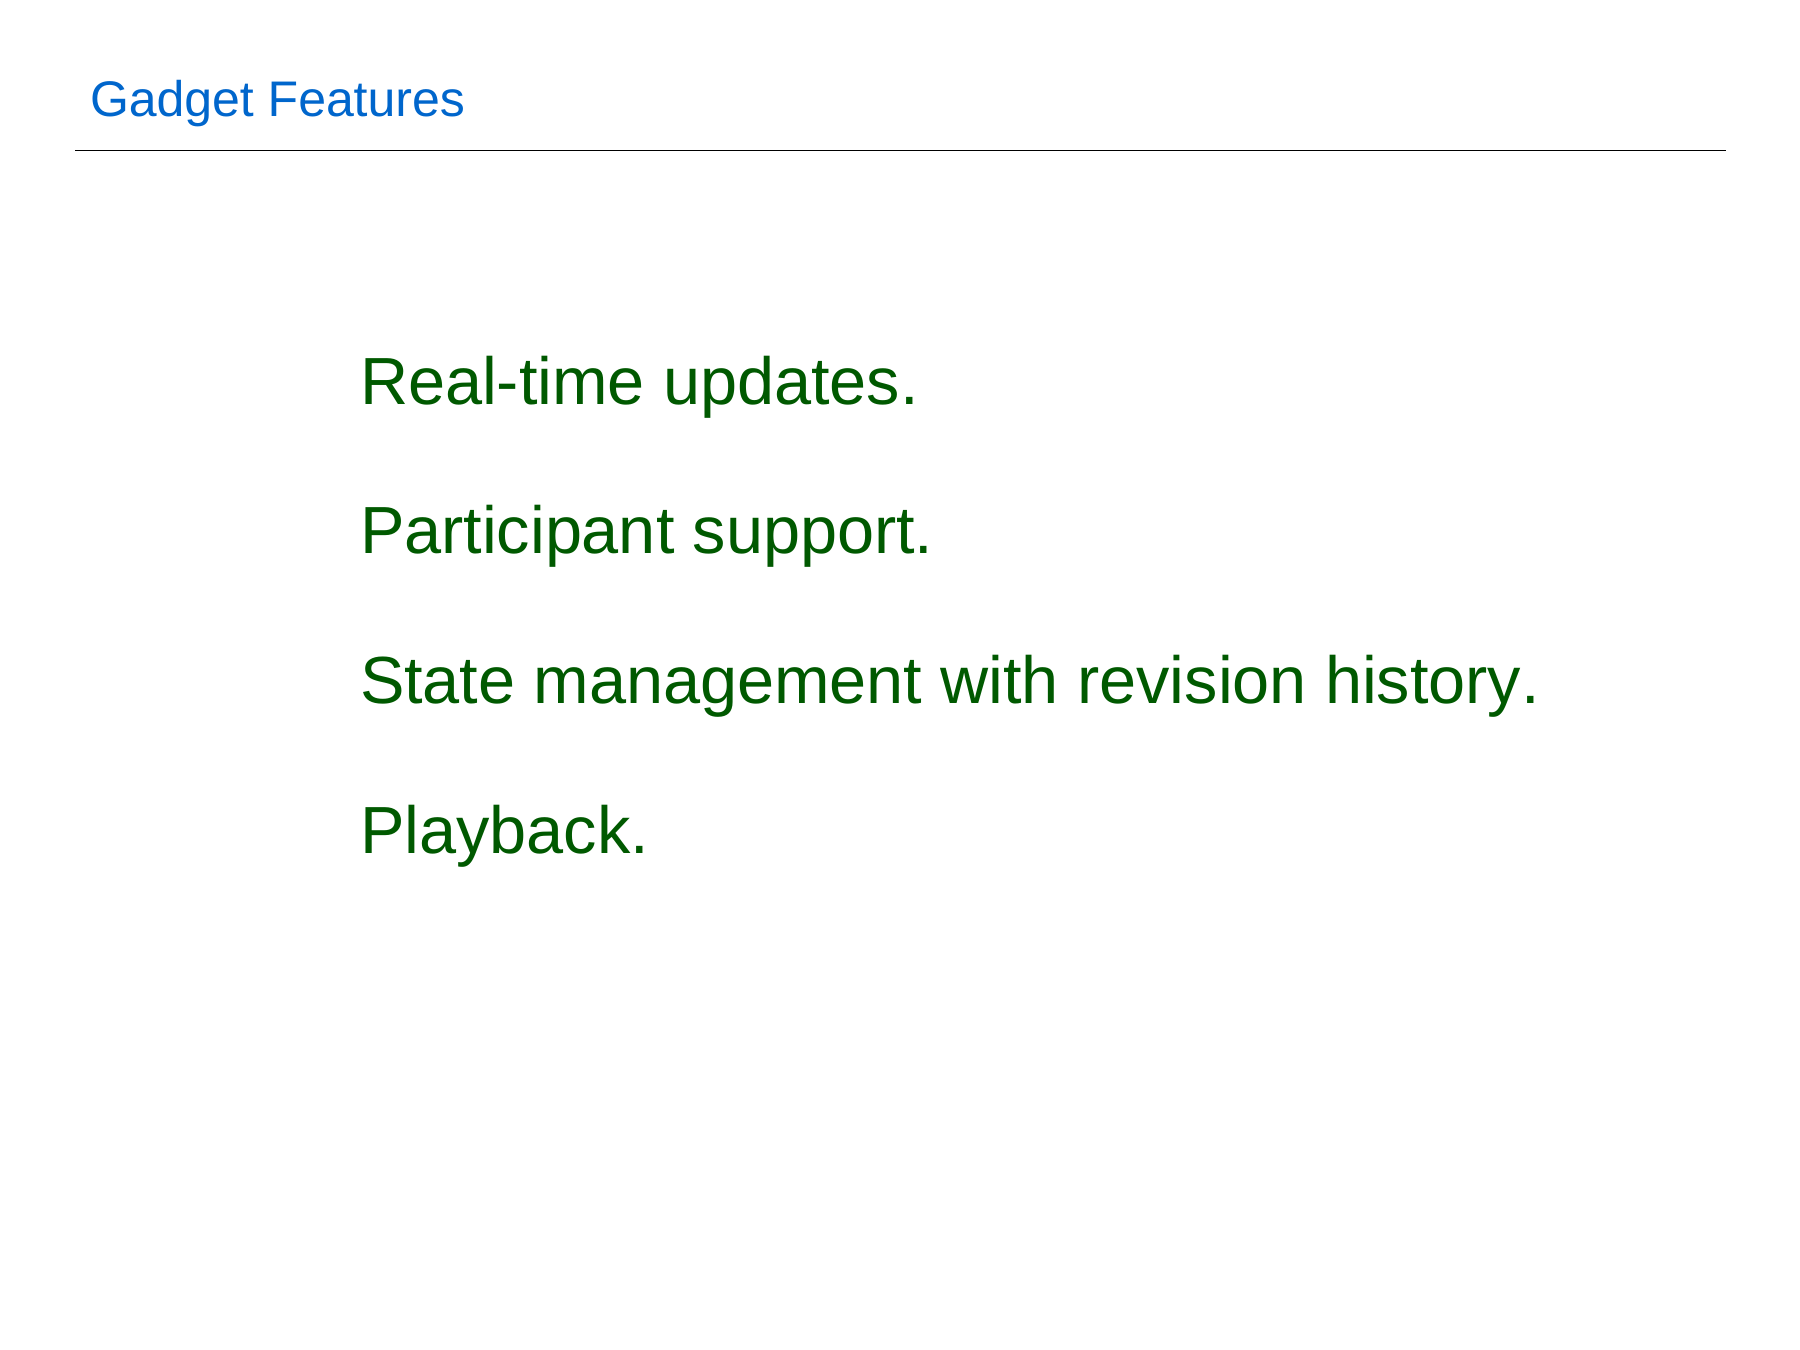

# Gadget Features
Real-time updates.
Participant support.
State management with revision history.
Playback.